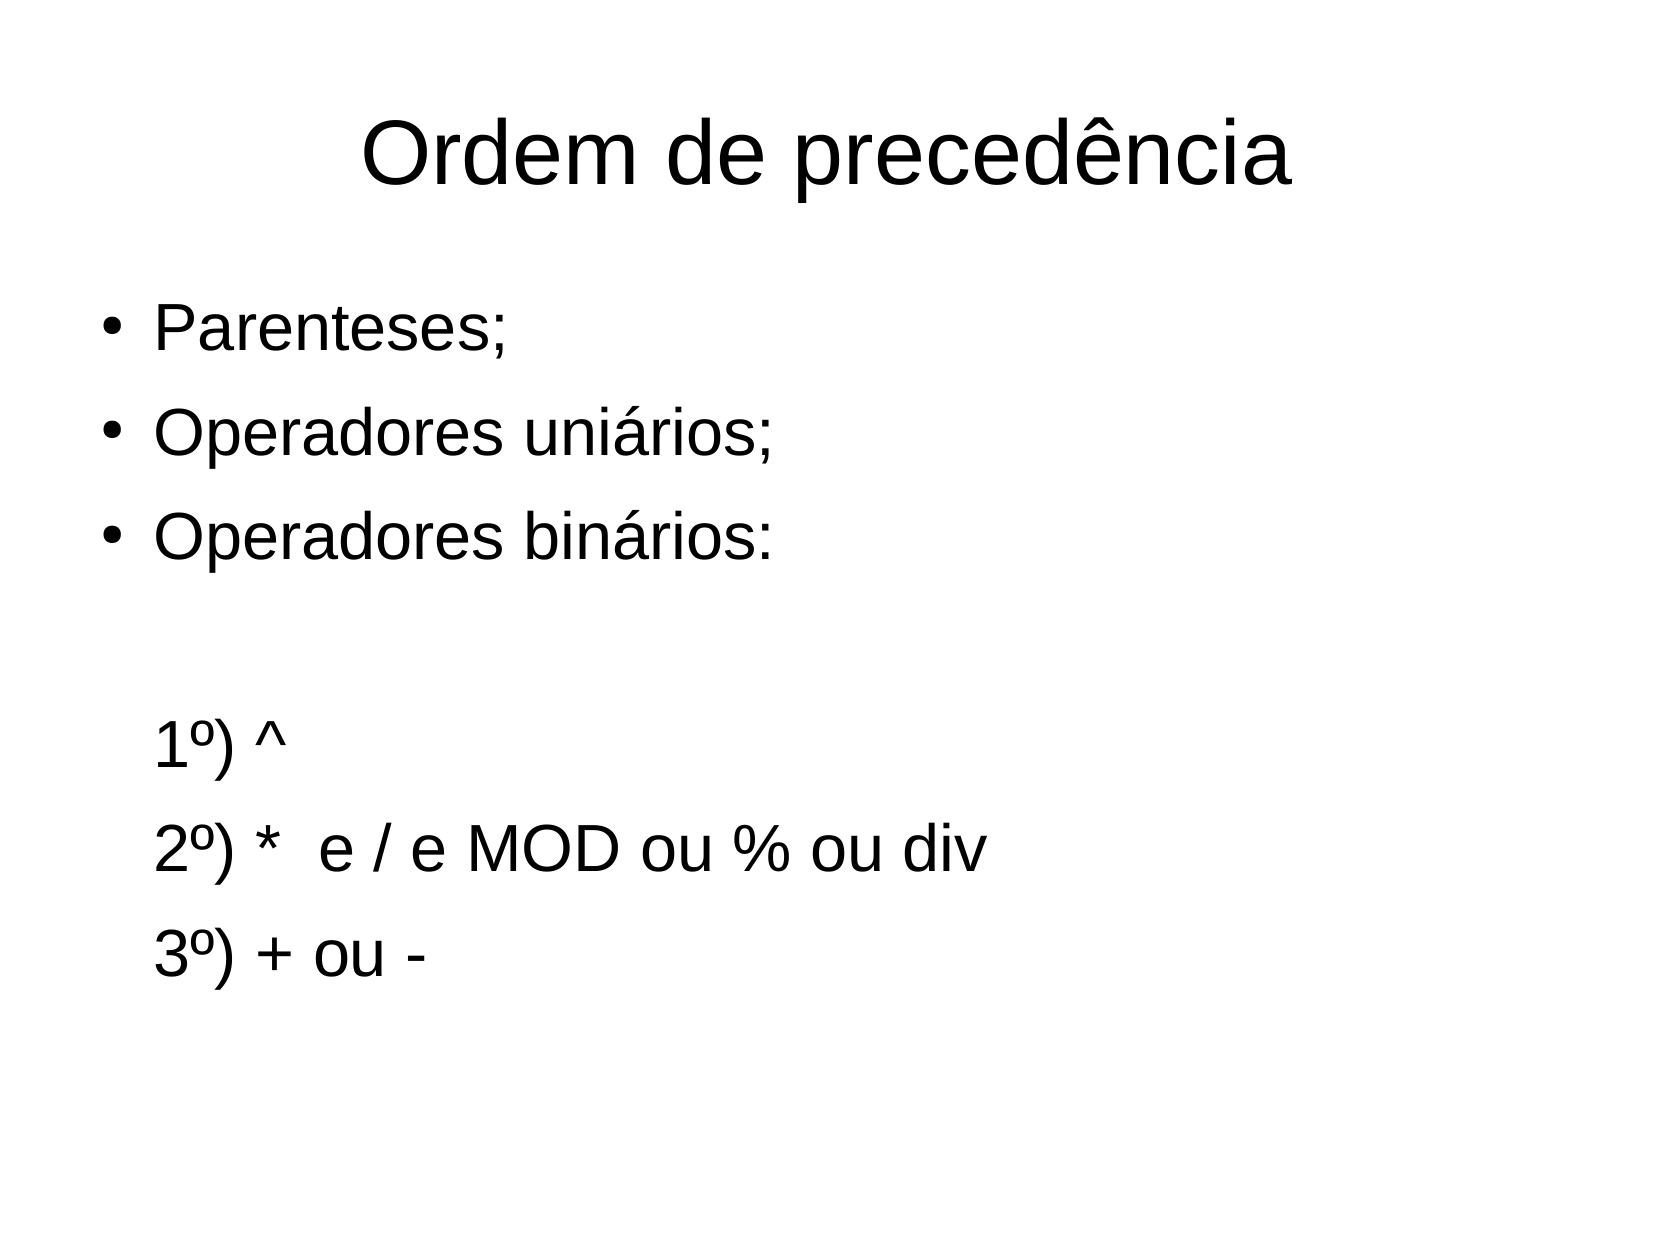

# Ordem de precedência
Parenteses;
Operadores uniários;
Operadores binários:
1º) ^
2º) * e / e MOD ou % ou div
3º) + ou -